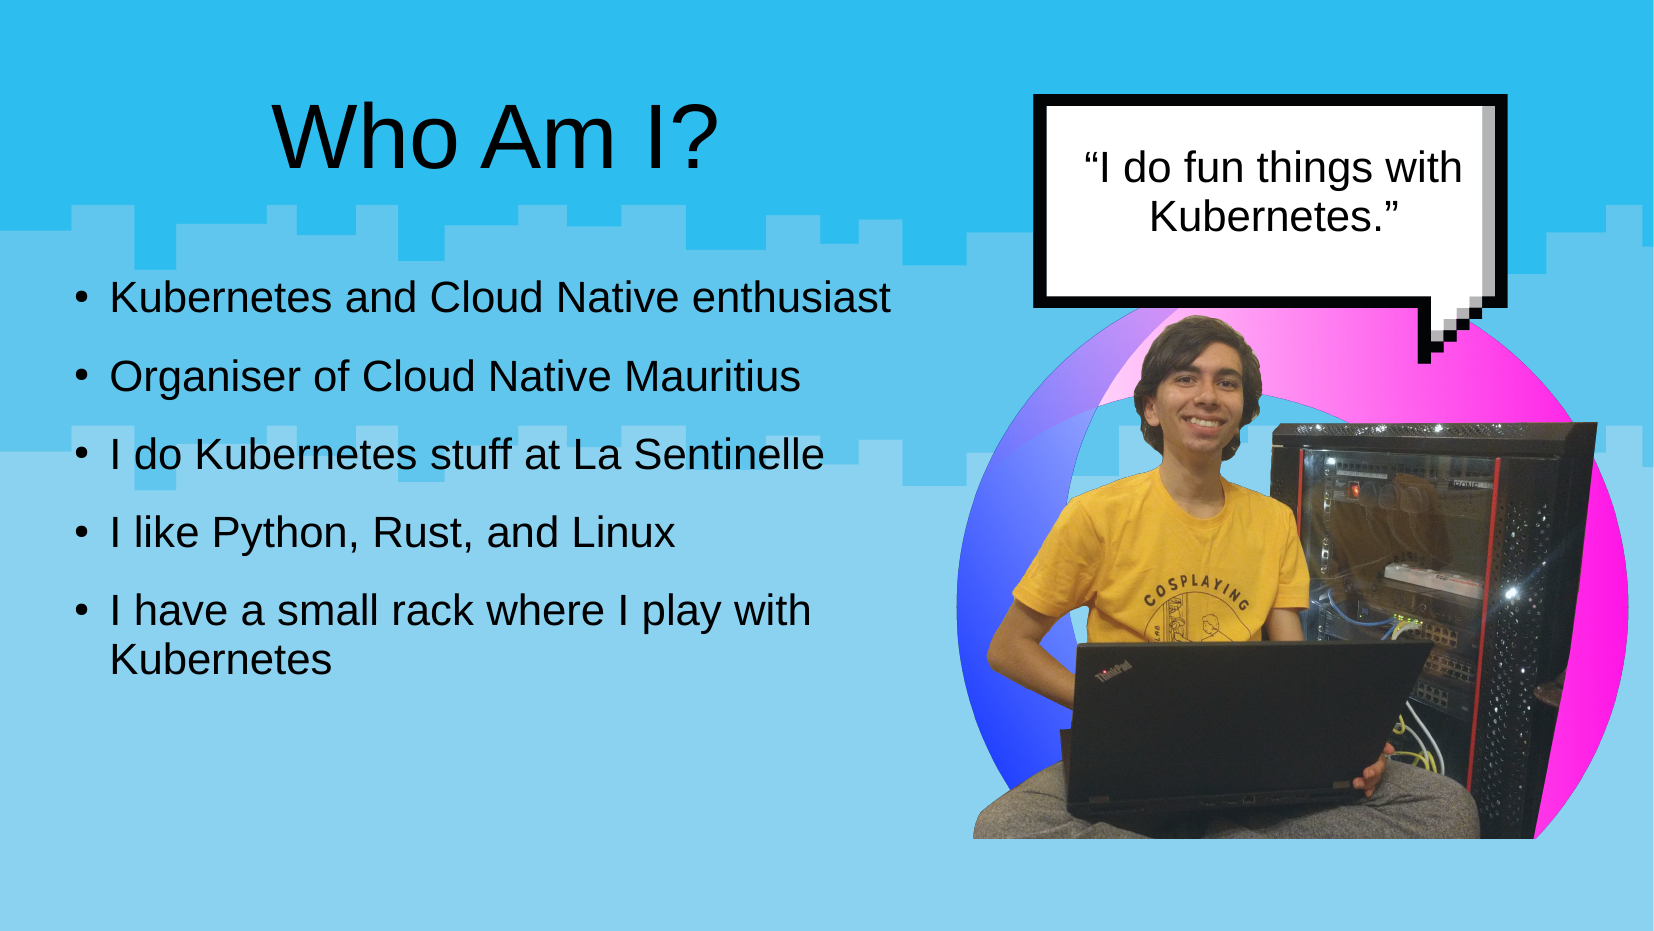

# Who Am I?
“I do fun things with
Kubernetes.”
Kubernetes and Cloud Native enthusiast
Organiser of Cloud Native Mauritius
I do Kubernetes stuff at La Sentinelle
I like Python, Rust, and Linux
I have a small rack where I play with Kubernetes